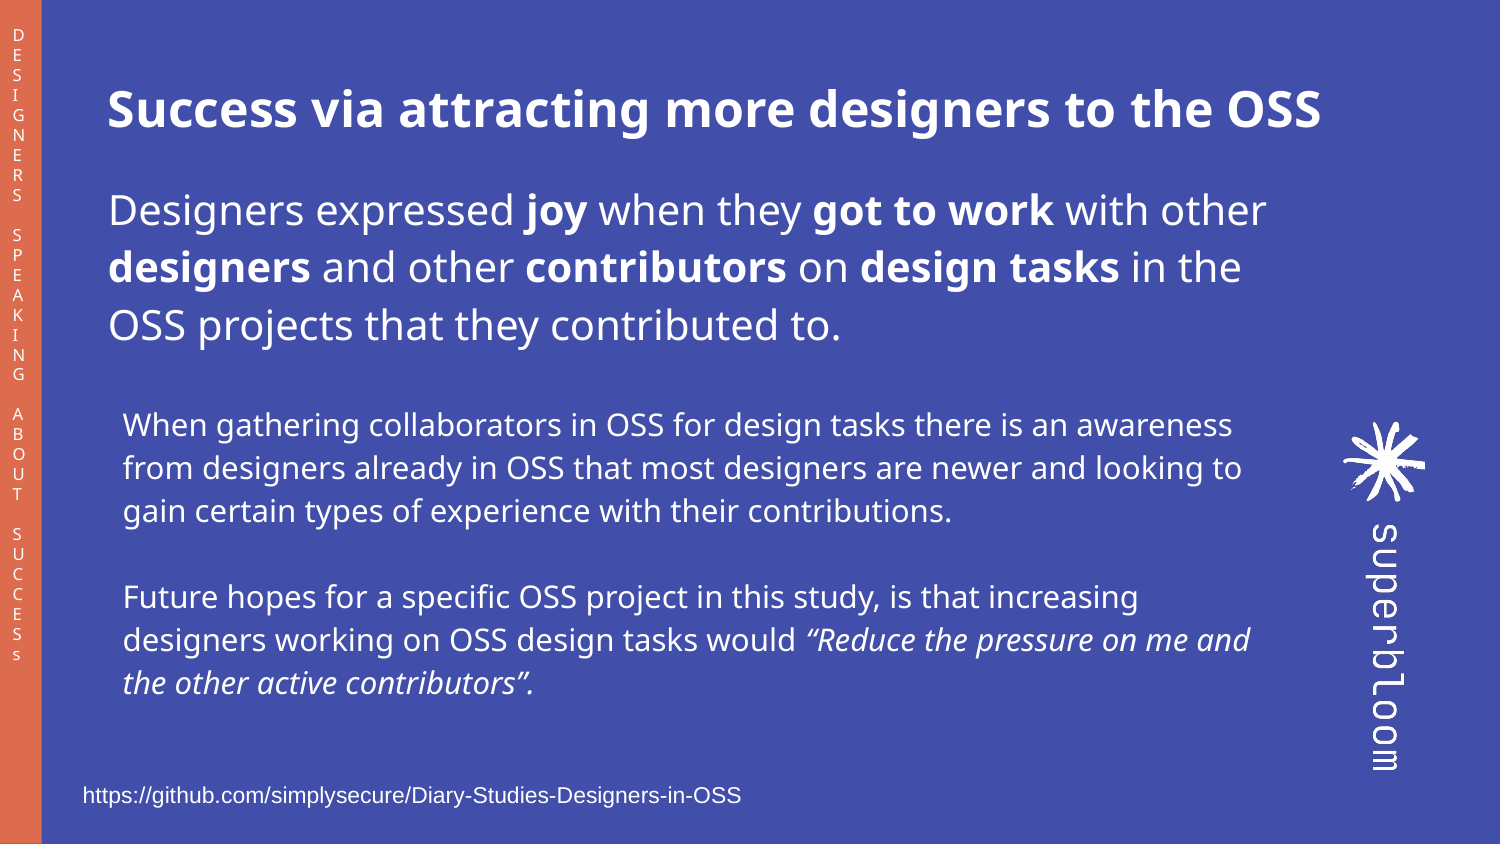

D
E
S
I
G
N
E
R
S
S
P
E
A
K
I
N
G
A
B
O
U
T
S
U
C
C
E
S
s
Success via attracting more designers to the OSS
Designers expressed joy when they got to work with other designers and other contributors on design tasks in the OSS projects that they contributed to.
When gathering collaborators in OSS for design tasks there is an awareness from designers already in OSS that most designers are newer and looking to gain certain types of experience with their contributions.
Future hopes for a specific OSS project in this study, is that increasing designers working on OSS design tasks would “Reduce the pressure on me and the other active contributors”.
https://github.com/simplysecure/Diary-Studies-Designers-in-OSS